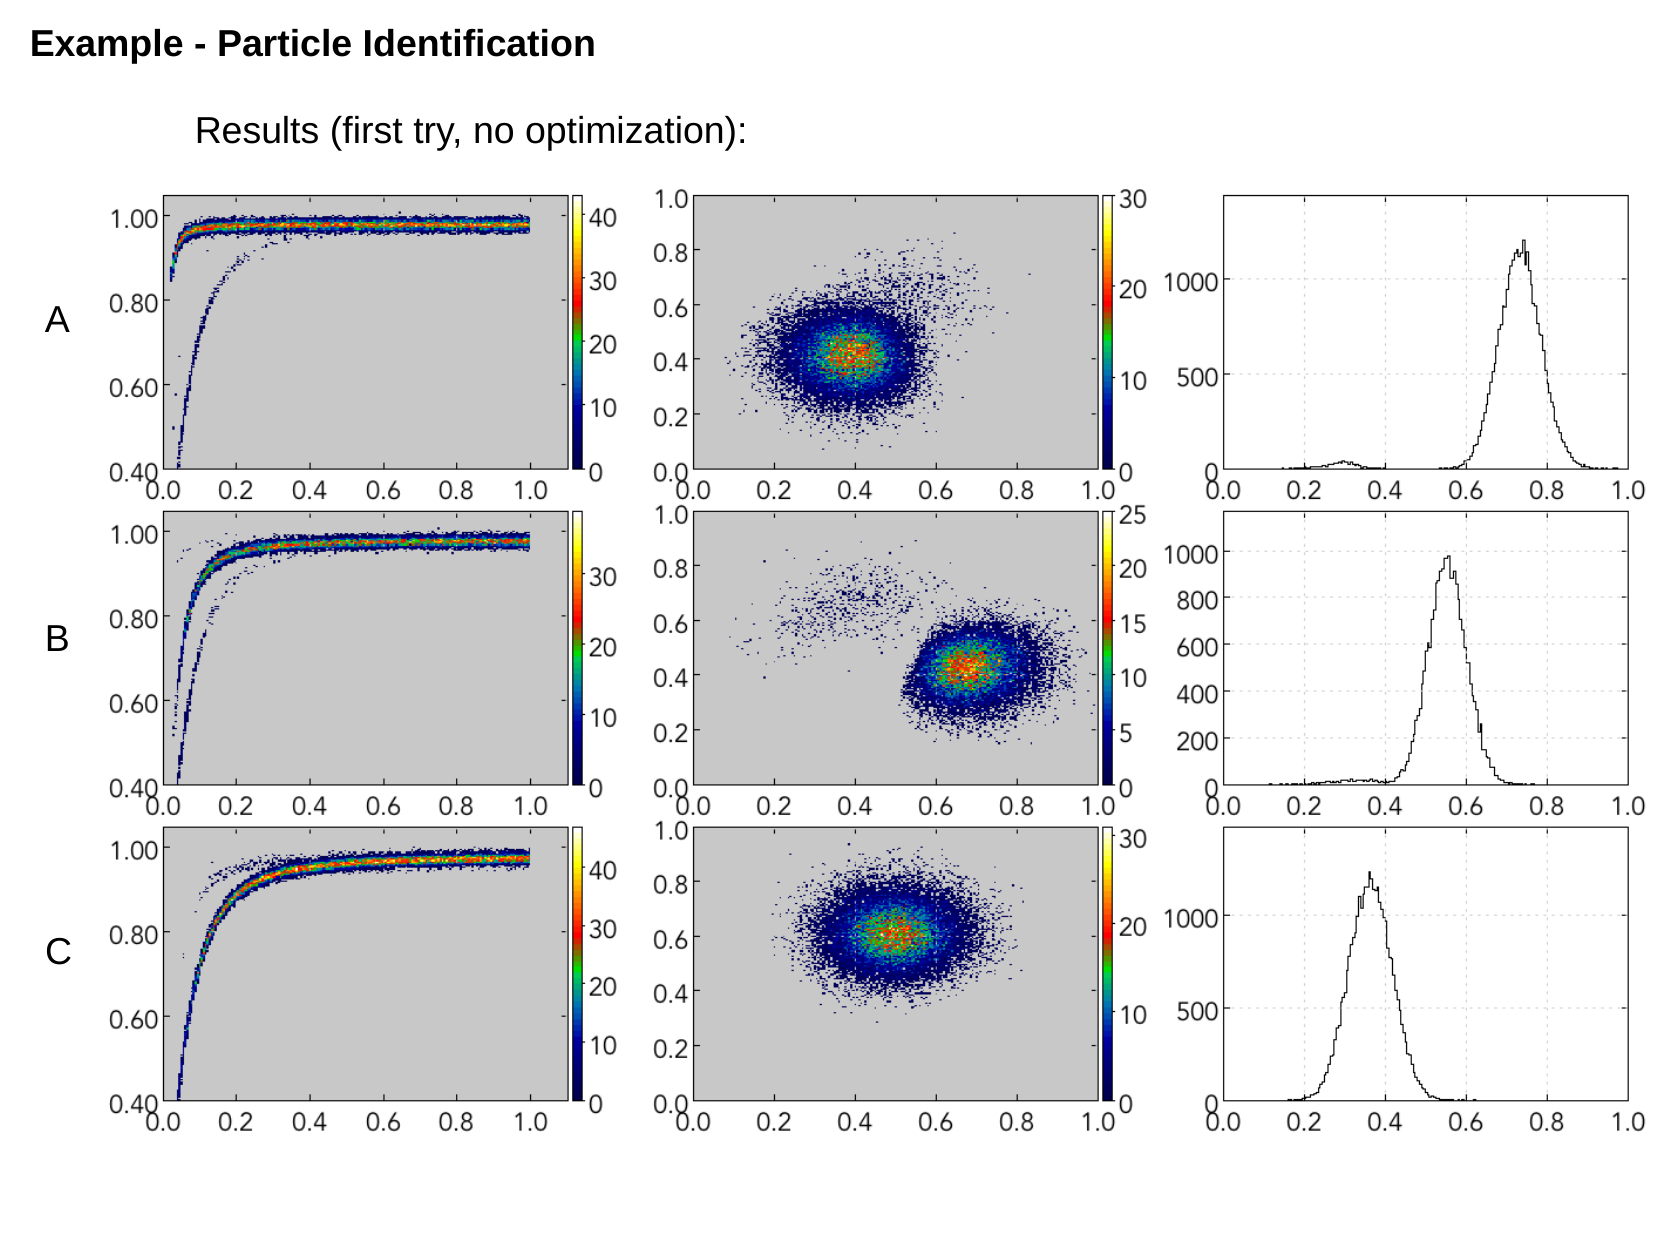

Example - Particle Identification
Results (first try, no optimization):
A
B
C